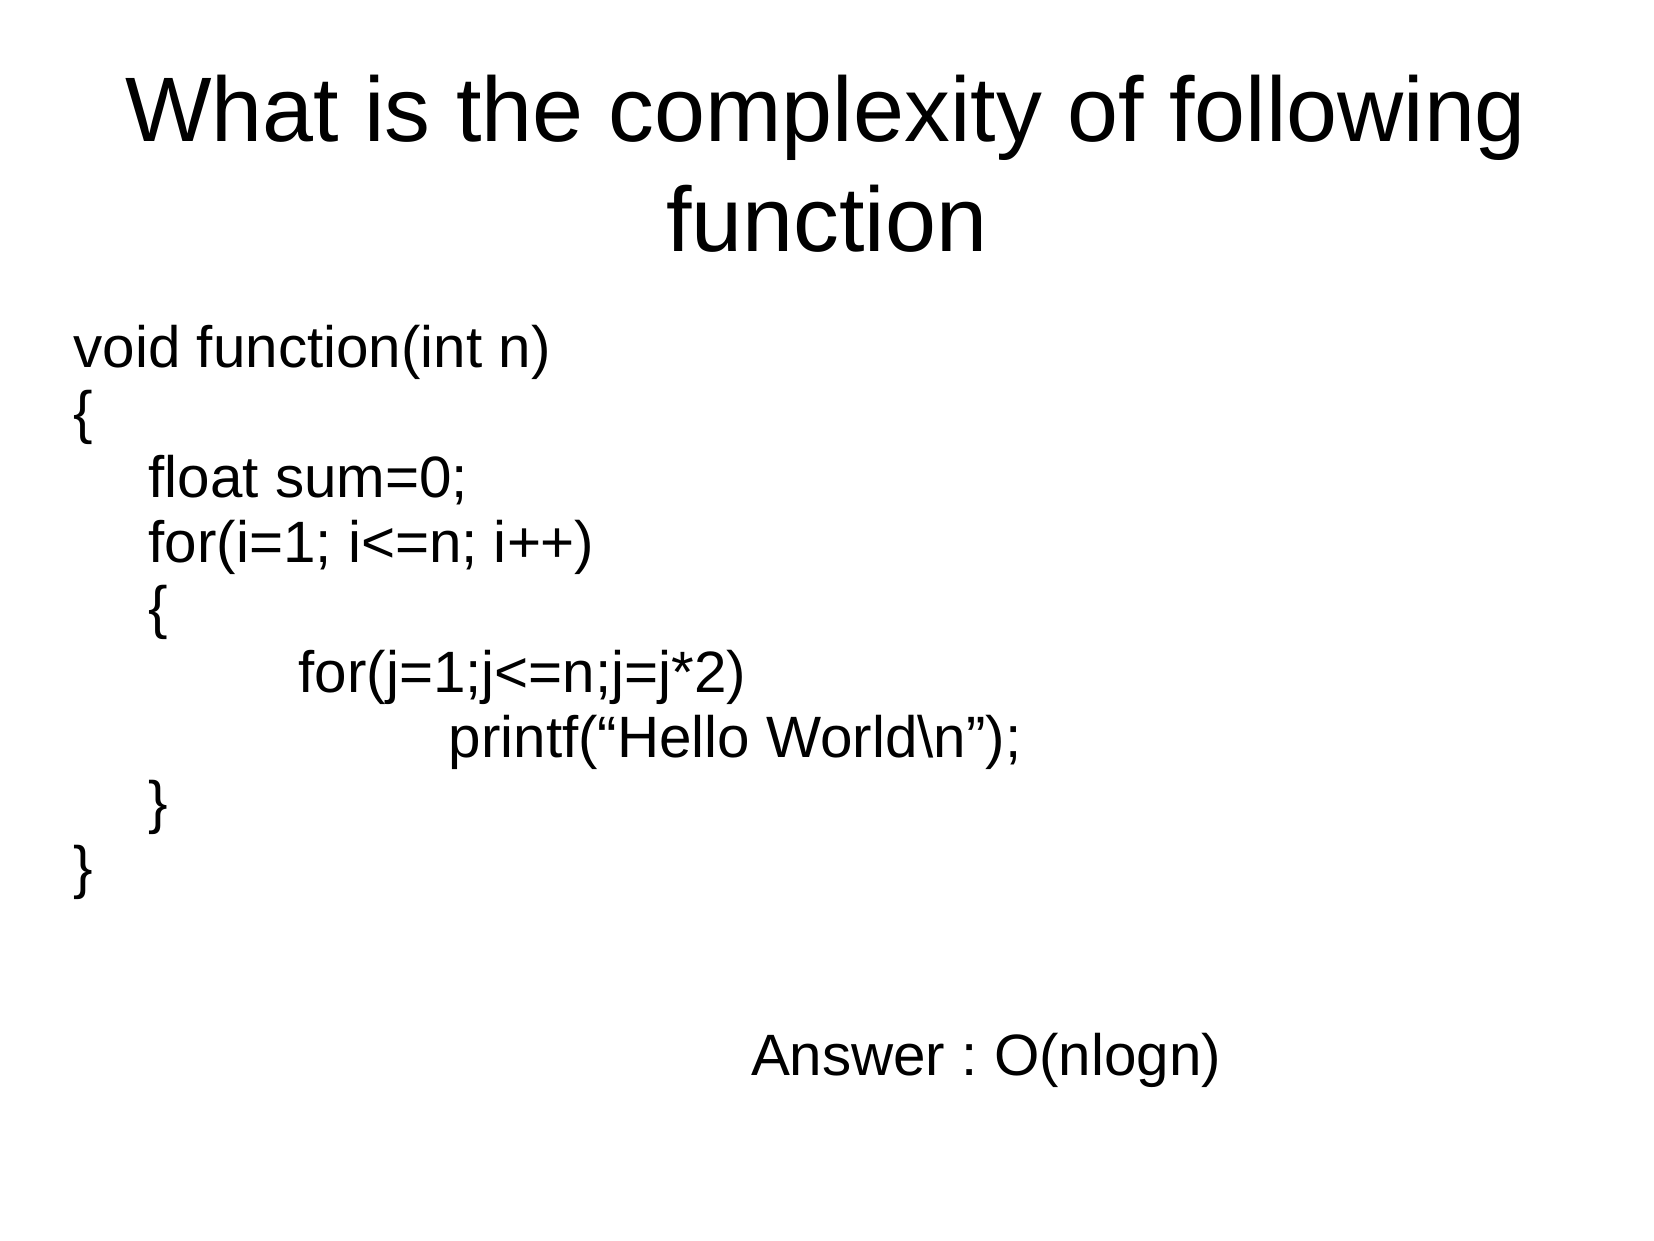

# What is the complexity of following function
void function(int n)
{
	float sum=0;
	for(i=1; i<=n; i++)
	{
			for(j=1;j<=n;j=j*2)
					printf(“Hello World\n”);
	}
}
Answer : O(nlogn)